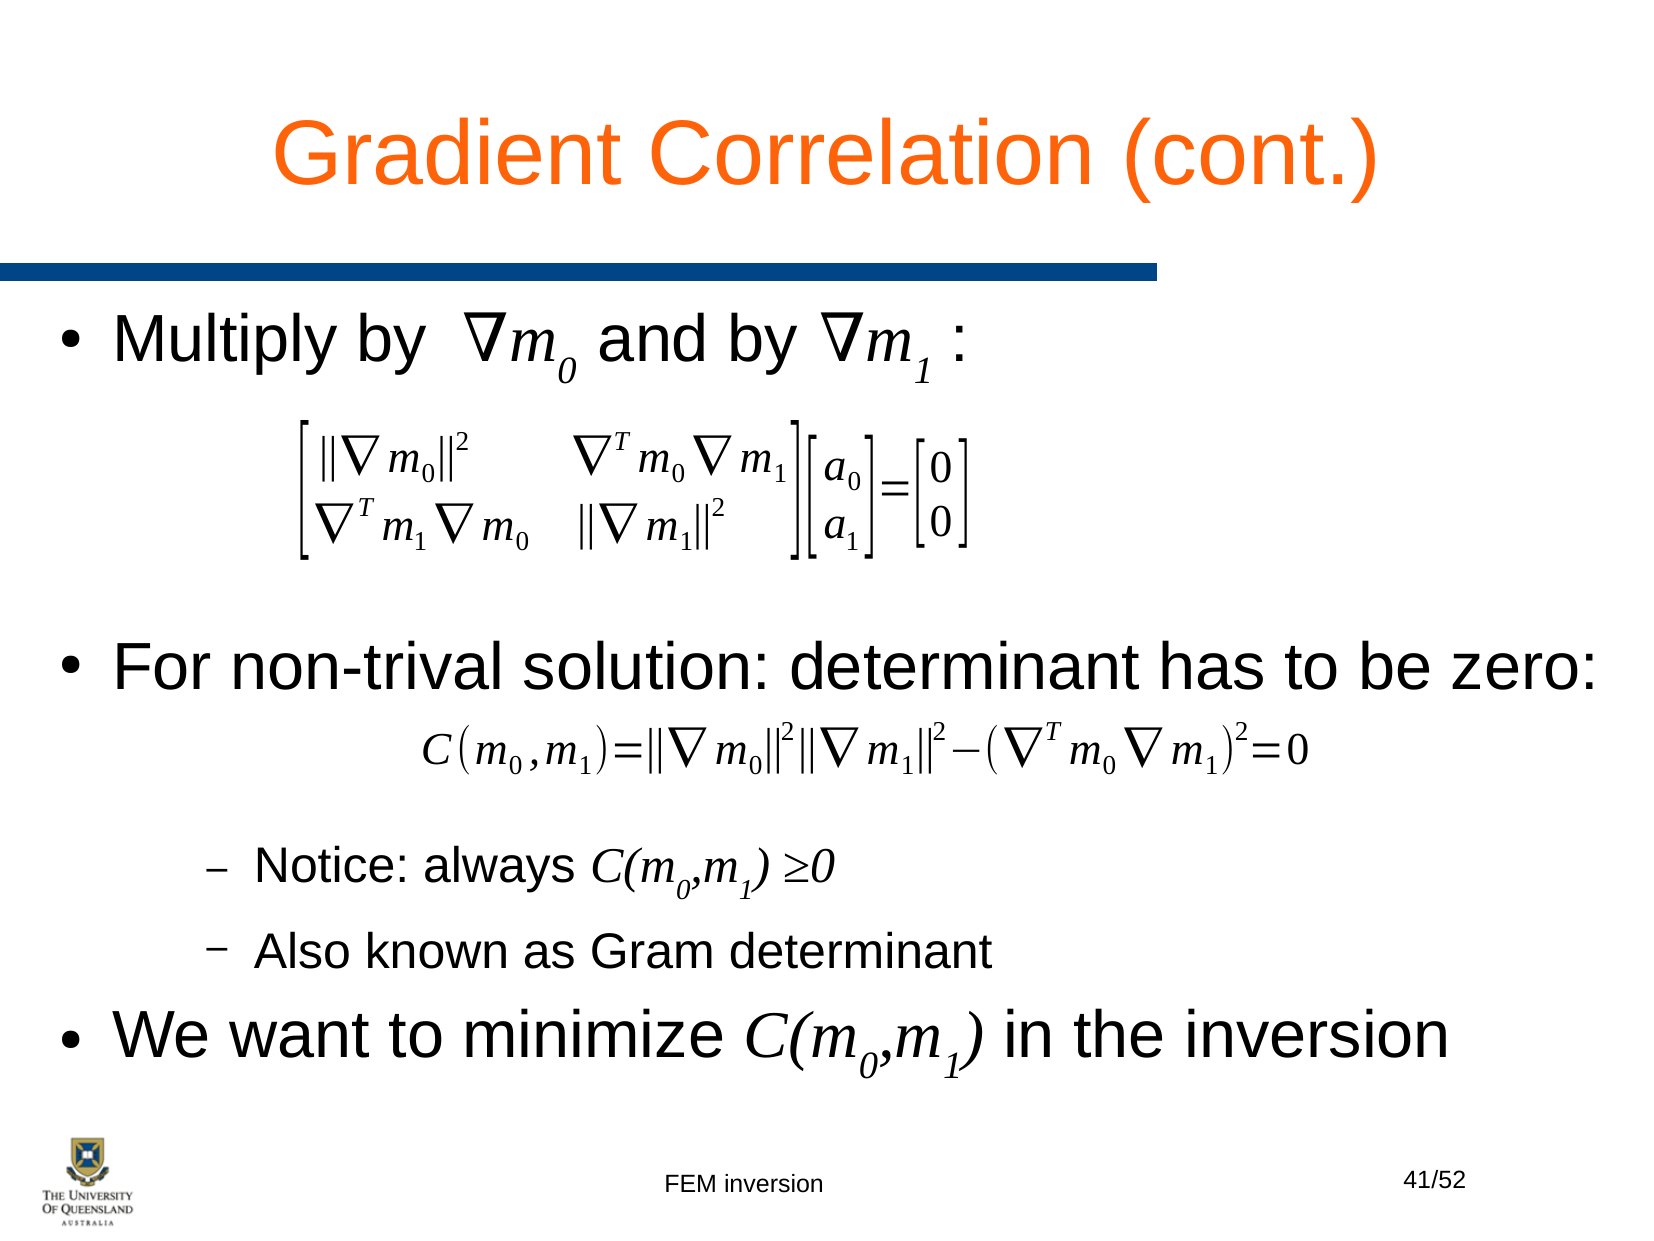

# Gradient Correlation (cont.)
Multiply by ∇m0 and by ∇m1 :
For non-trival solution: determinant has to be zero:
Notice: always C(m0,m1) ≥0
Also known as Gram determinant
We want to minimize C(m0,m1) in the inversion